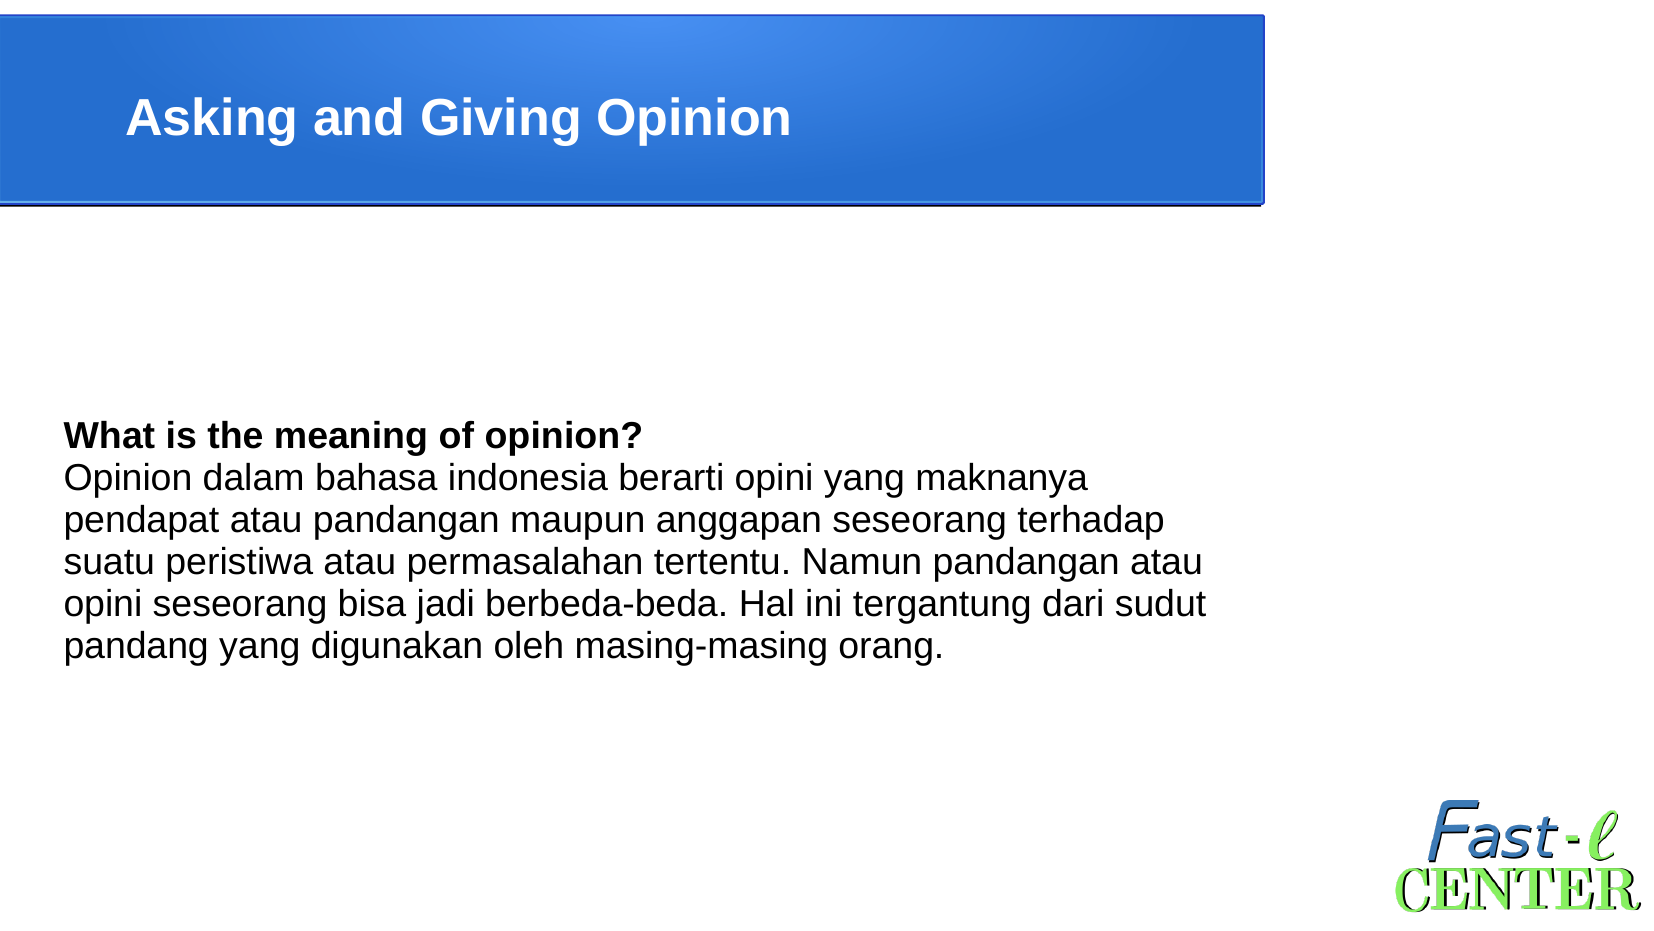

Asking and Giving Opinion
What is the meaning of opinion?
Opinion dalam bahasa indonesia berarti opini yang maknanya pendapat atau pandangan maupun anggapan seseorang terhadap suatu peristiwa atau permasalahan tertentu. Namun pandangan atau opini seseorang bisa jadi berbeda-beda. Hal ini tergantung dari sudut pandang yang digunakan oleh masing-masing orang.